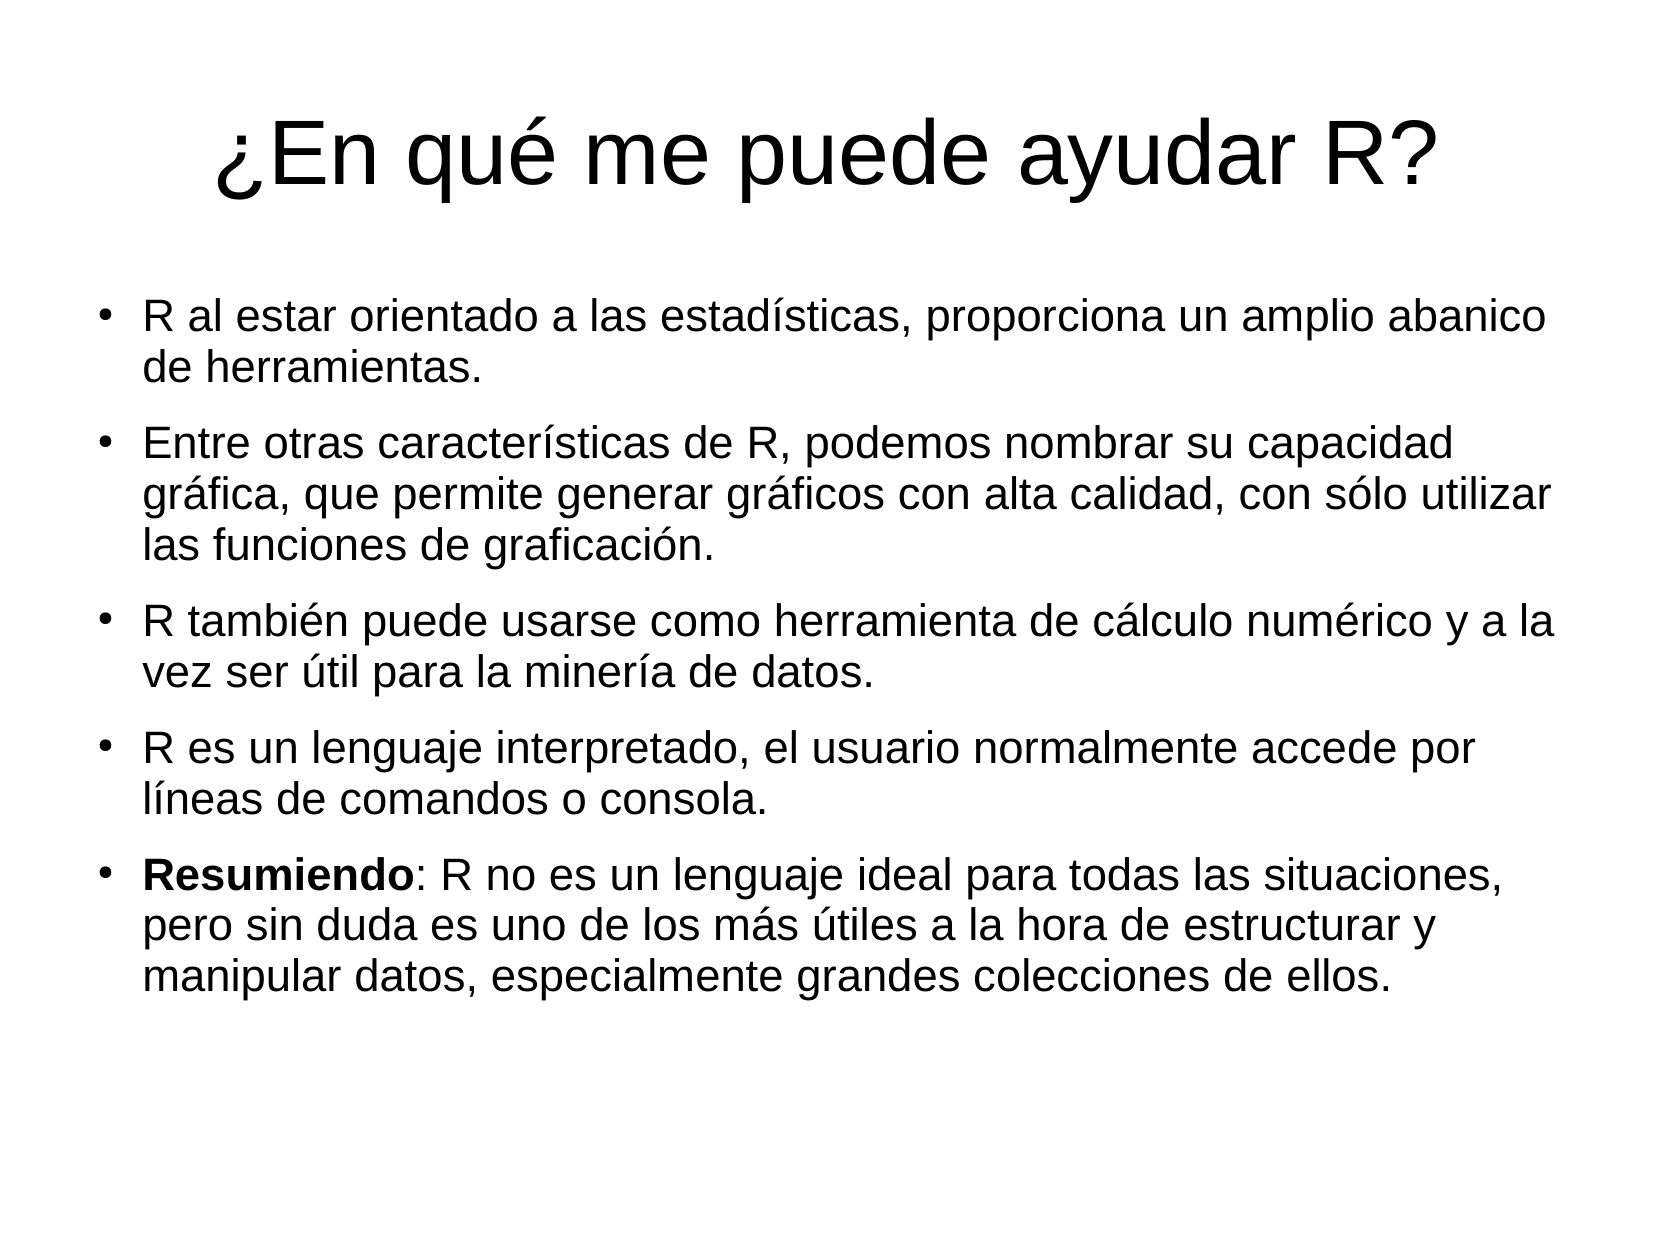

# ¿En qué me puede ayudar R?
R al estar orientado a las estadísticas, proporciona un amplio abanico de herramientas.
Entre otras características de R, podemos nombrar su capacidad gráfica, que permite generar gráficos con alta calidad, con sólo utilizar las funciones de graficación.
R también puede usarse como herramienta de cálculo numérico y a la vez ser útil para la minería de datos.
R es un lenguaje interpretado, el usuario normalmente accede por líneas de comandos o consola.
Resumiendo: R no es un lenguaje ideal para todas las situaciones, pero sin duda es uno de los más útiles a la hora de estructurar y manipular datos, especialmente grandes colecciones de ellos.